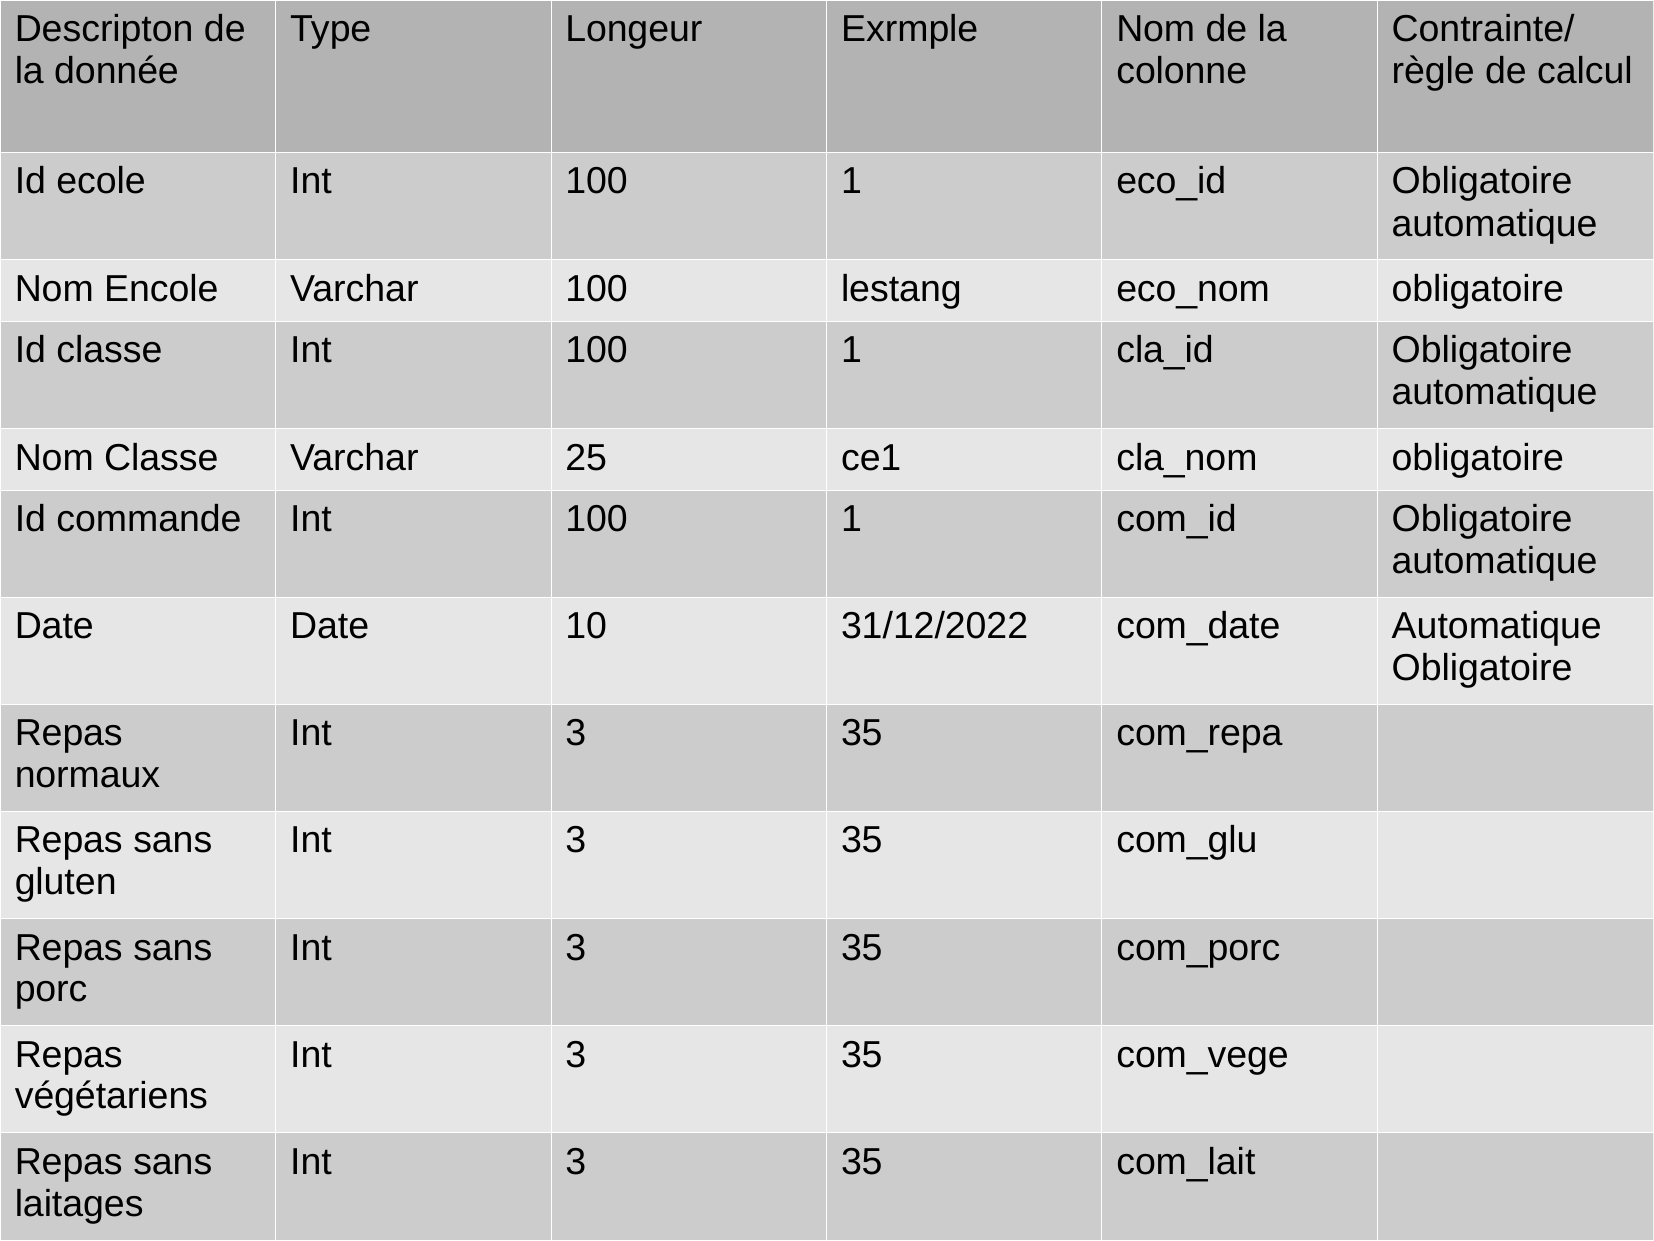

| Descripton de la donnée | Type | Longeur | Exrmple | Nom de la colonne | Contrainte/règle de calcul |
| --- | --- | --- | --- | --- | --- |
| Id ecole | Int | 100 | 1 | eco\_id | Obligatoire automatique |
| Nom Encole | Varchar | 100 | lestang | eco\_nom | obligatoire |
| Id classe | Int | 100 | 1 | cla\_id | Obligatoire automatique |
| Nom Classe | Varchar | 25 | ce1 | cla\_nom | obligatoire |
| Id commande | Int | 100 | 1 | com\_id | Obligatoire automatique |
| Date | Date | 10 | 31/12/2022 | com\_date | Automatique Obligatoire |
| Repas normaux | Int | 3 | 35 | com\_repa | |
| Repas sans gluten | Int | 3 | 35 | com\_glu | |
| Repas sans porc | Int | 3 | 35 | com\_porc | |
| Repas végétariens | Int | 3 | 35 | com\_vege | |
| Repas sans laitages | Int | 3 | 35 | com\_lait | |